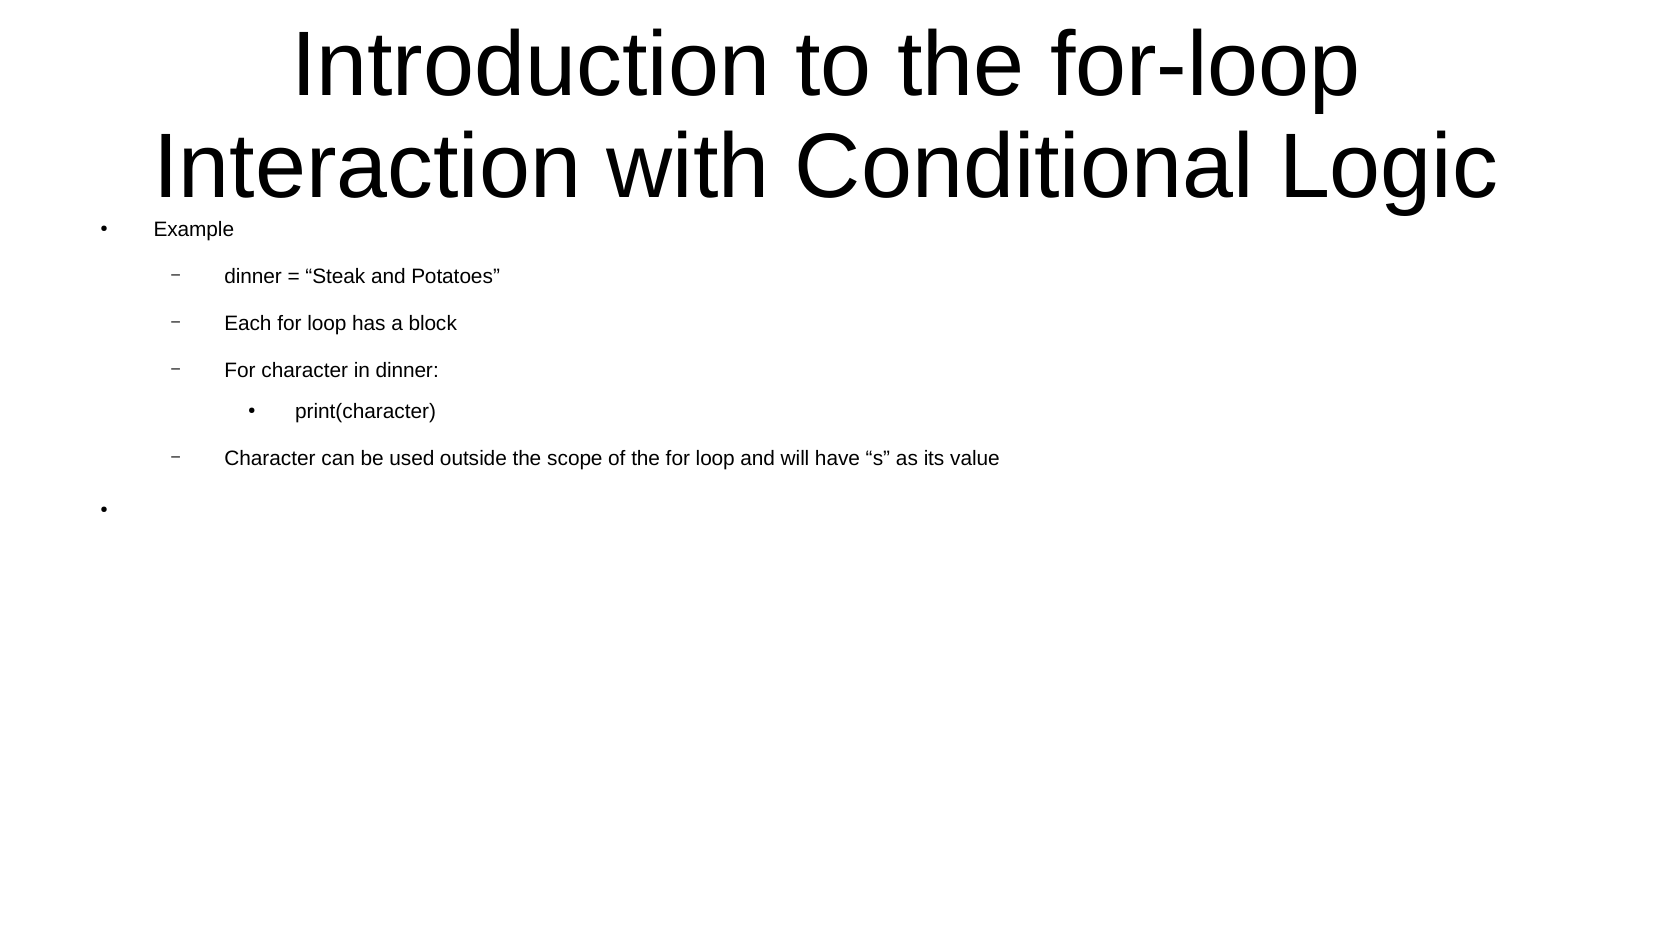

# Introduction to the for-loop Interaction with Conditional Logic
Example
dinner = “Steak and Potatoes”
Each for loop has a block
For character in dinner:
print(character)
Character can be used outside the scope of the for loop and will have “s” as its value